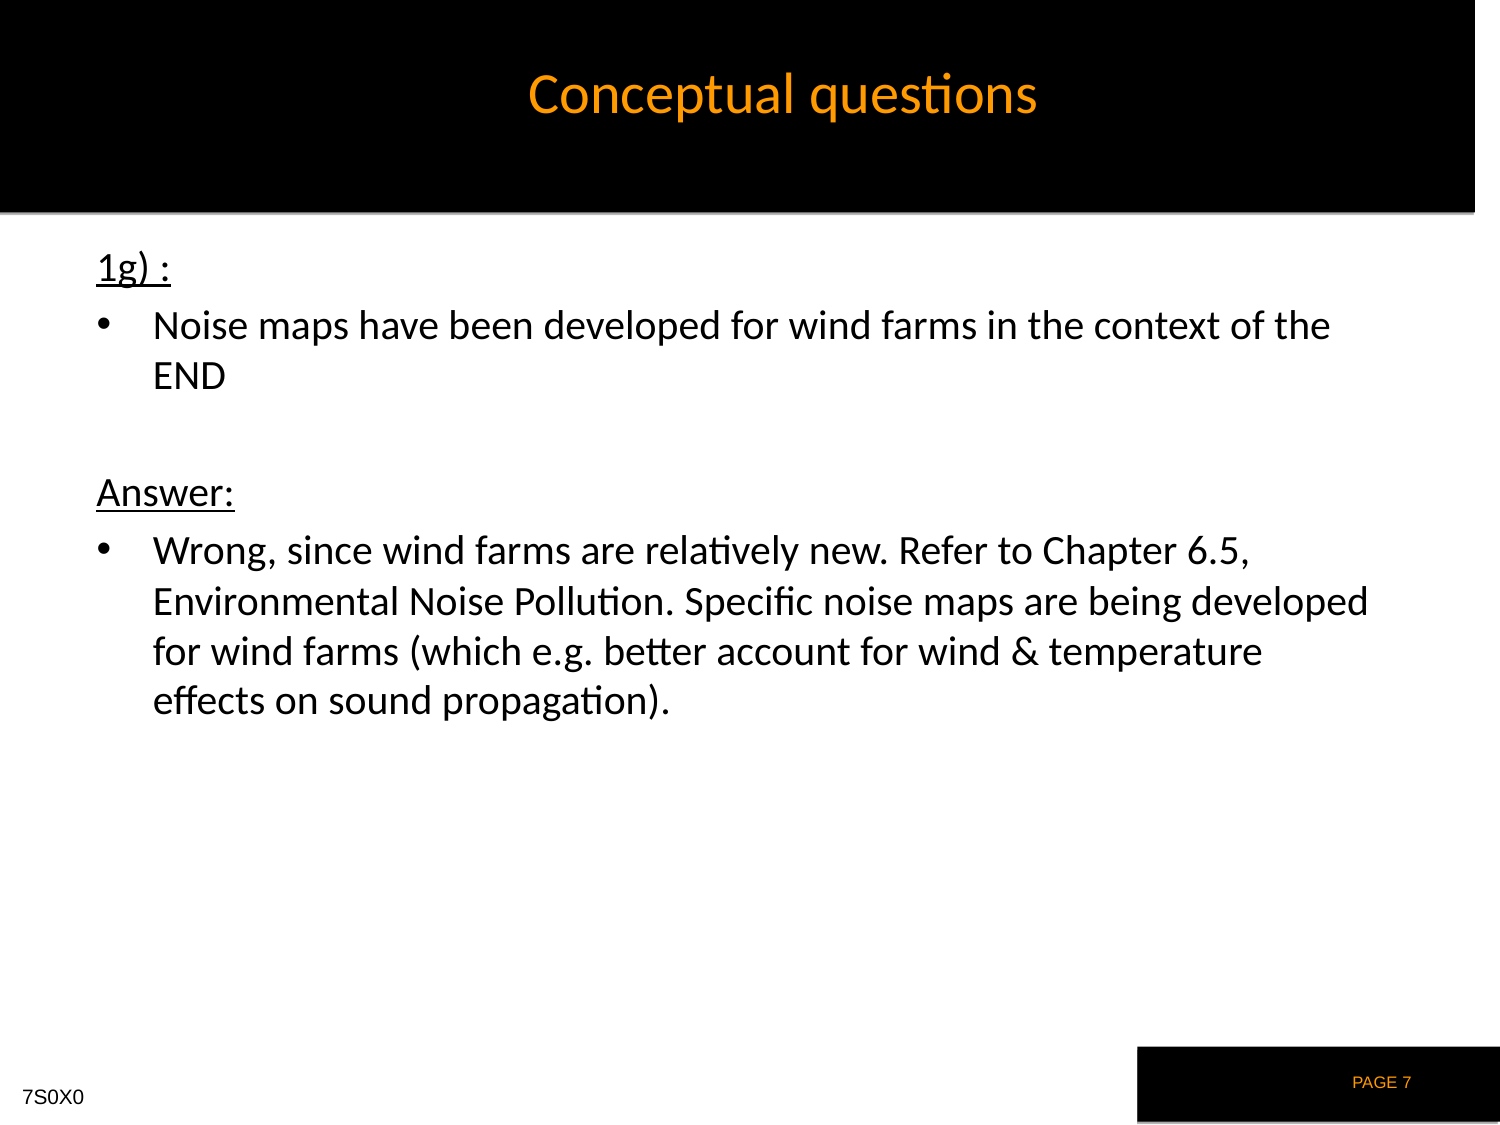

#
Conceptual questions
1g) :
Noise maps have been developed for wind farms in the context of the END
Answer:
Wrong, since wind farms are relatively new. Refer to Chapter 6.5, Environmental Noise Pollution. Specific noise maps are being developed for wind farms (which e.g. better account for wind & temperature effects on sound propagation).
PAGE 7
2017/02/09
PAGE
7S0X0